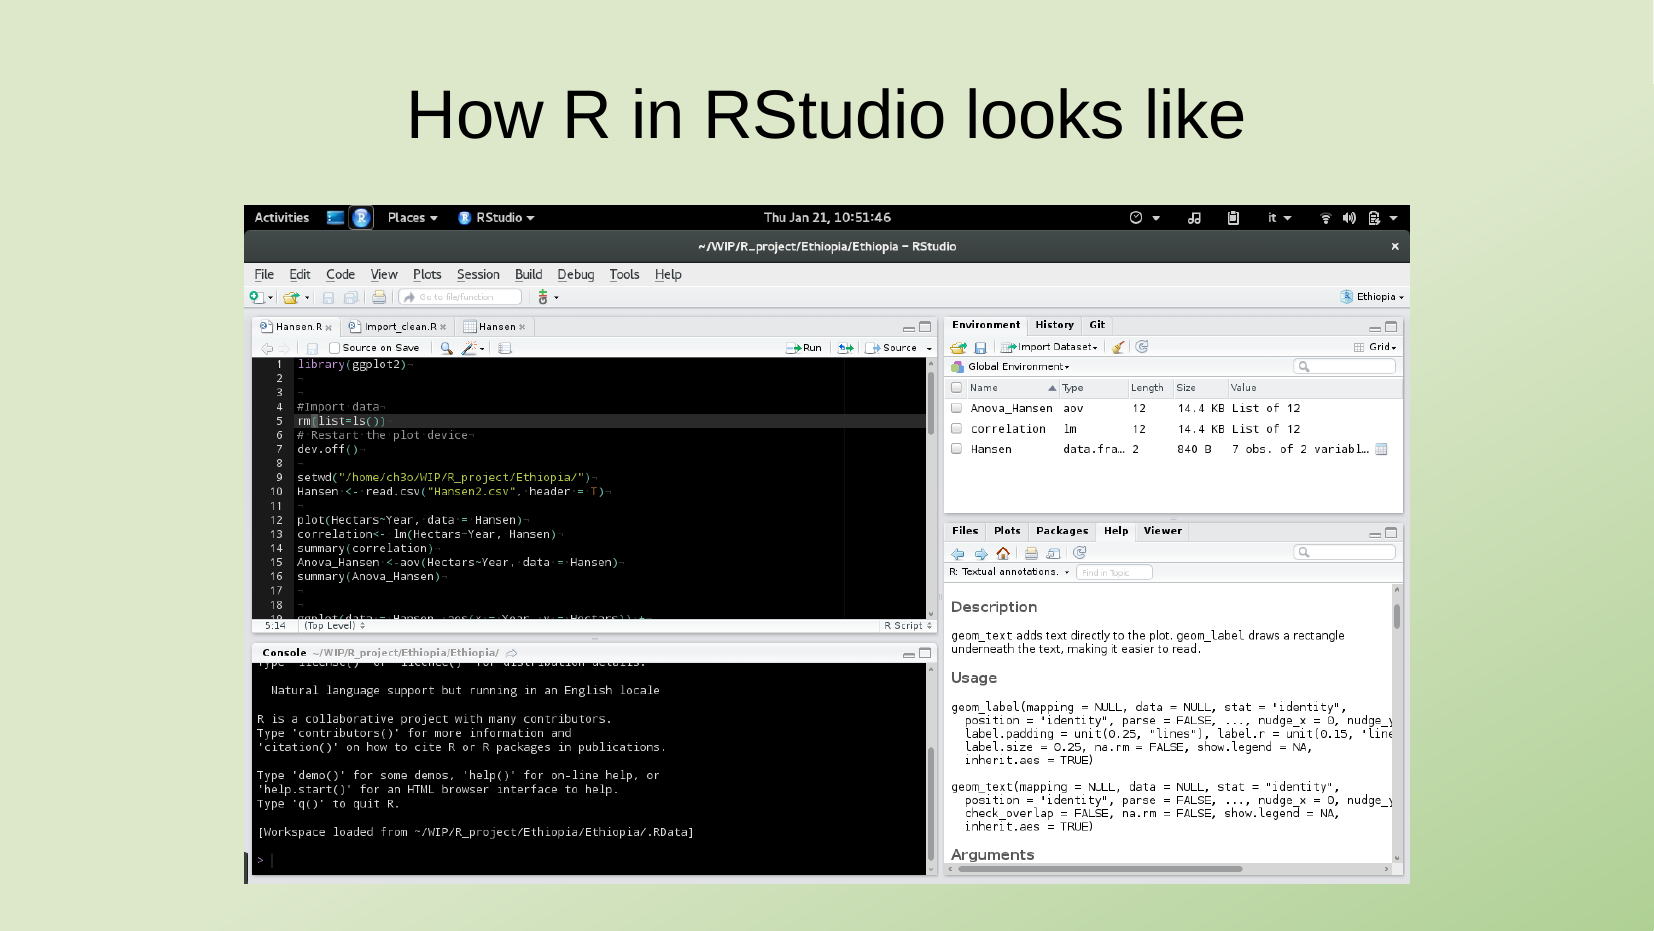

# How R in RStudio looks like